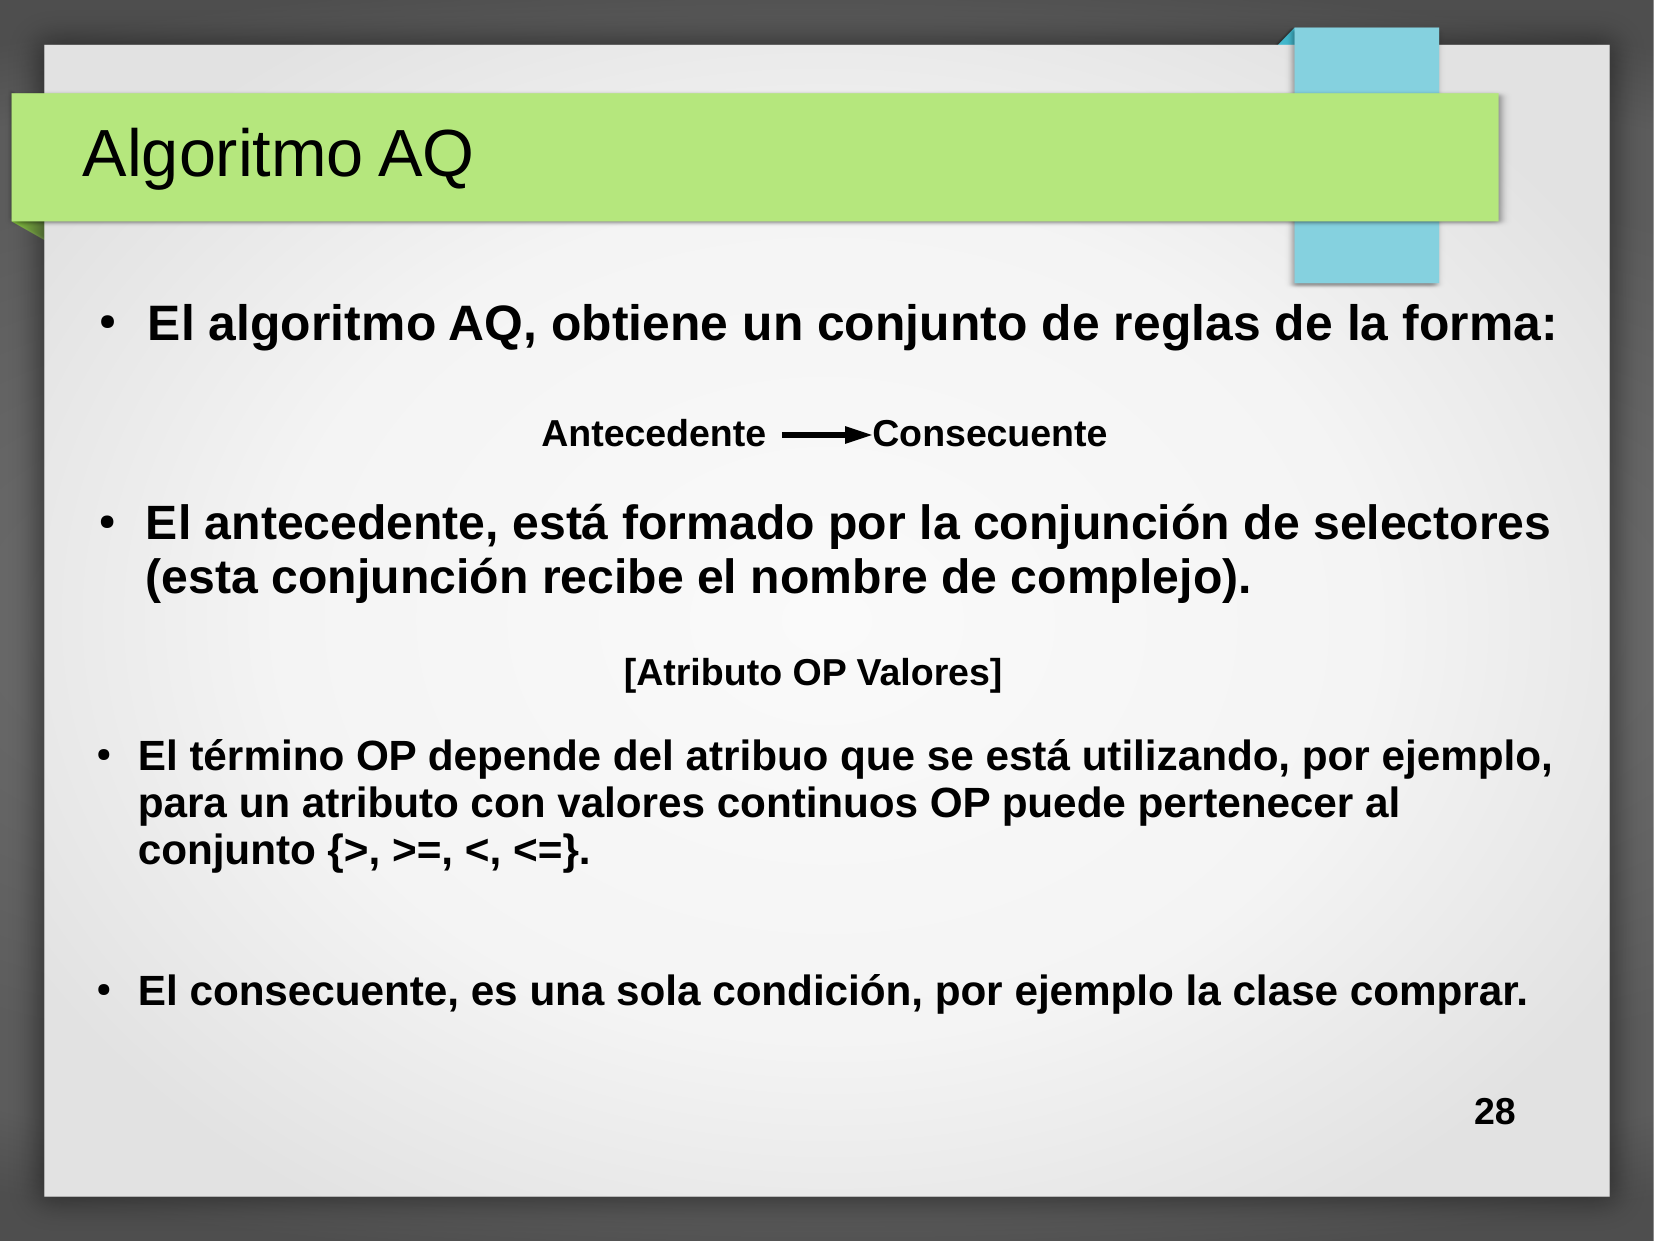

# Algoritmo AQ
El algoritmo AQ, obtiene un conjunto de reglas de la forma:
Antecedente
Consecuente
El antecedente, está formado por la conjunción de selectores (esta conjunción recibe el nombre de complejo).
[Atributo OP Valores]
El término OP depende del atribuo que se está utilizando, por ejemplo, para un atributo con valores continuos OP puede pertenecer al conjunto {>, >=, <, <=}.
El consecuente, es una sola condición, por ejemplo la clase comprar.